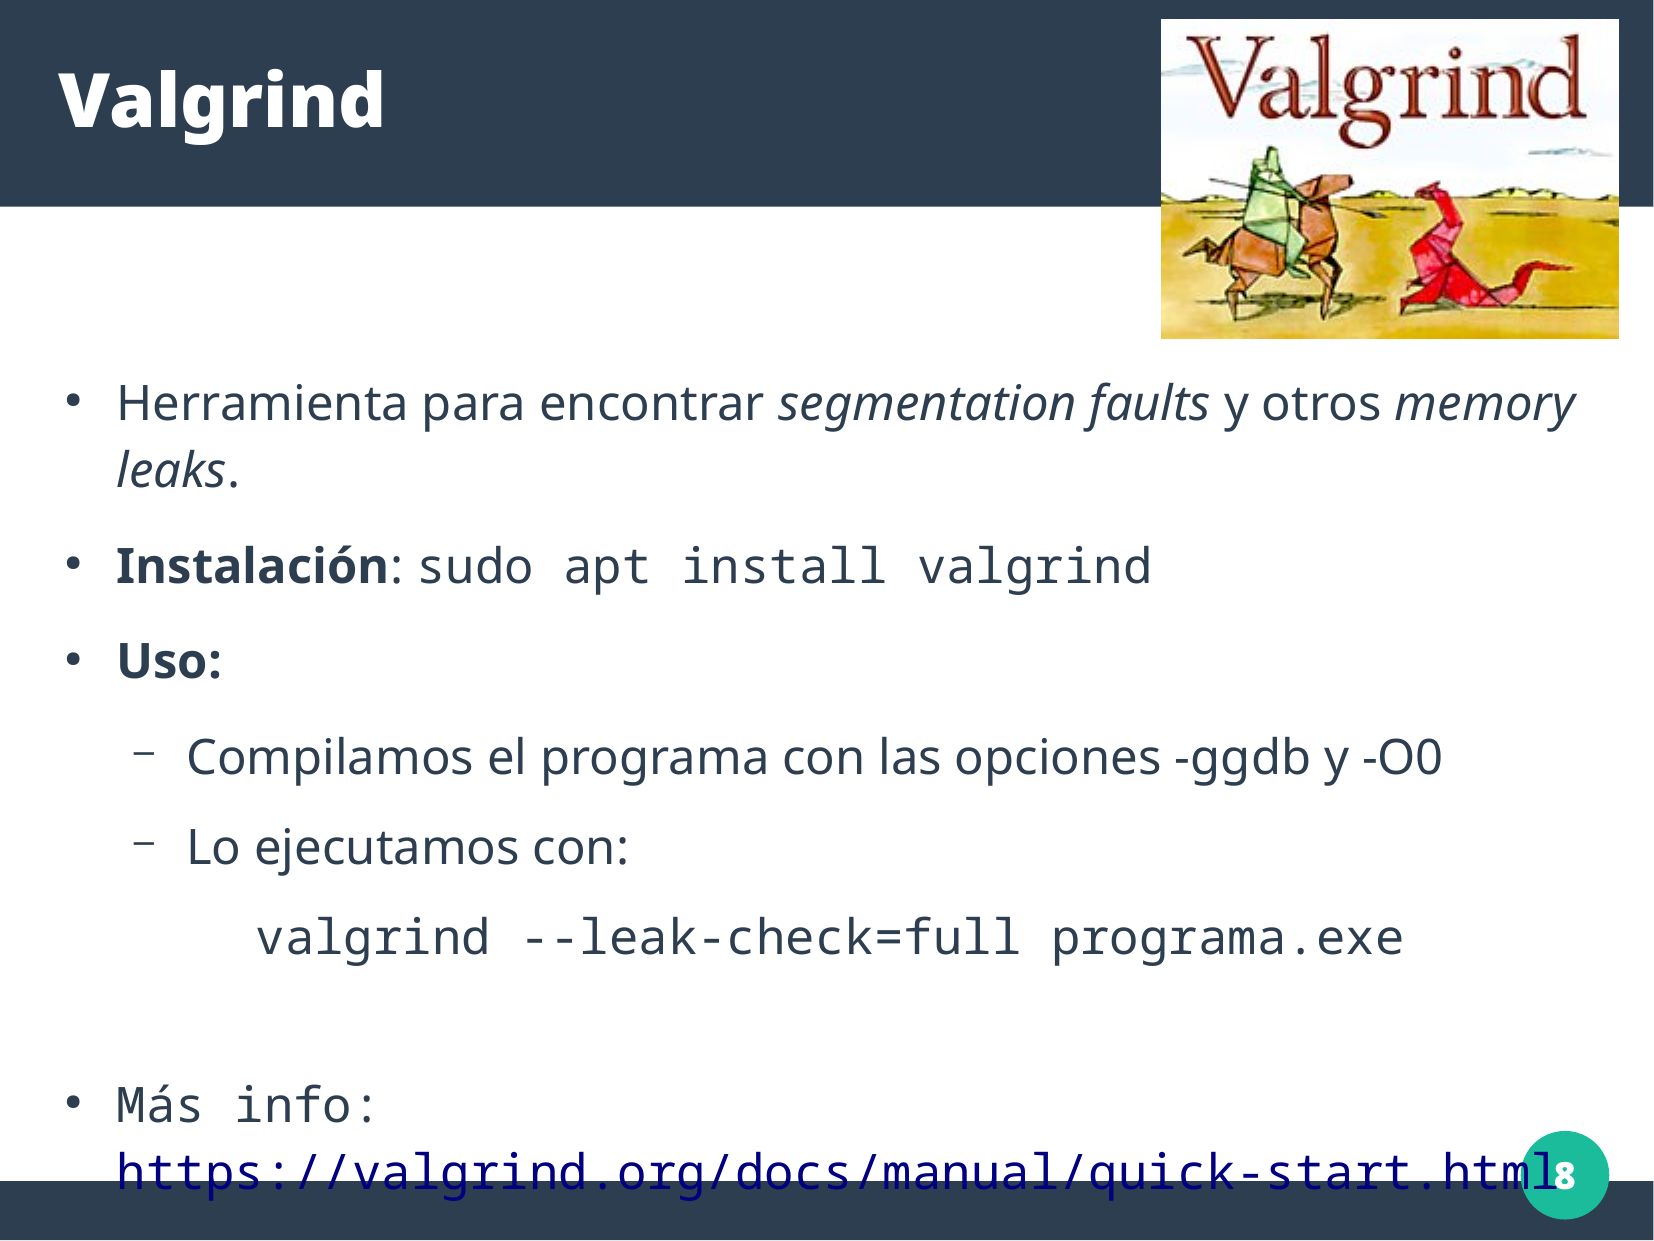

# Valgrind
Herramienta para encontrar segmentation faults y otros memory leaks.
Instalación: sudo apt install valgrind
Uso:
Compilamos el programa con las opciones -ggdb y -O0
Lo ejecutamos con:
valgrind --leak-check=full programa.exe
Más info: https://valgrind.org/docs/manual/quick-start.html
8